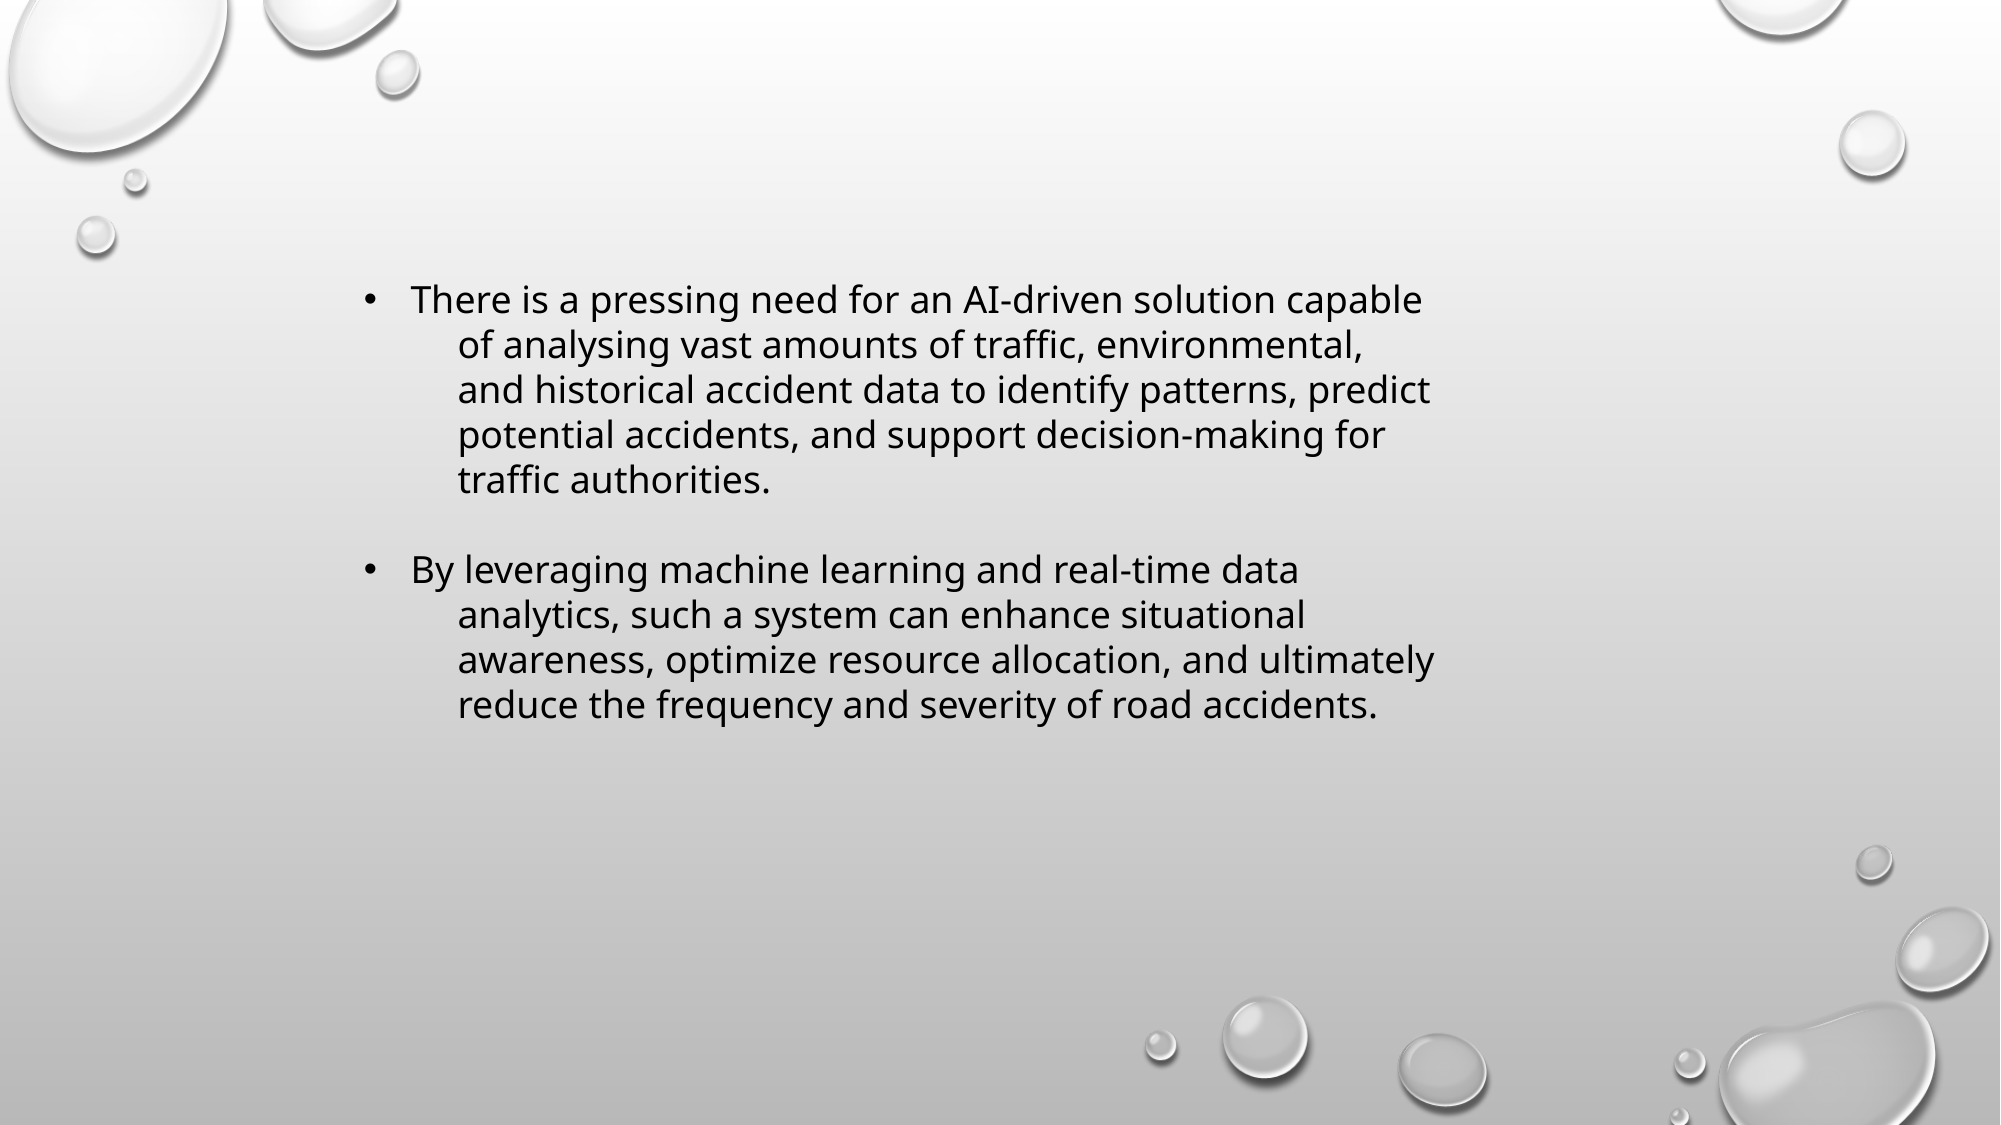

There is a pressing need for an AI-driven solution capable of analysing vast amounts of traffic, environmental, and historical accident data to identify patterns, predict potential accidents, and support decision-making for traffic authorities.
By leveraging machine learning and real-time data analytics, such a system can enhance situational awareness, optimize resource allocation, and ultimately reduce the frequency and severity of road accidents.